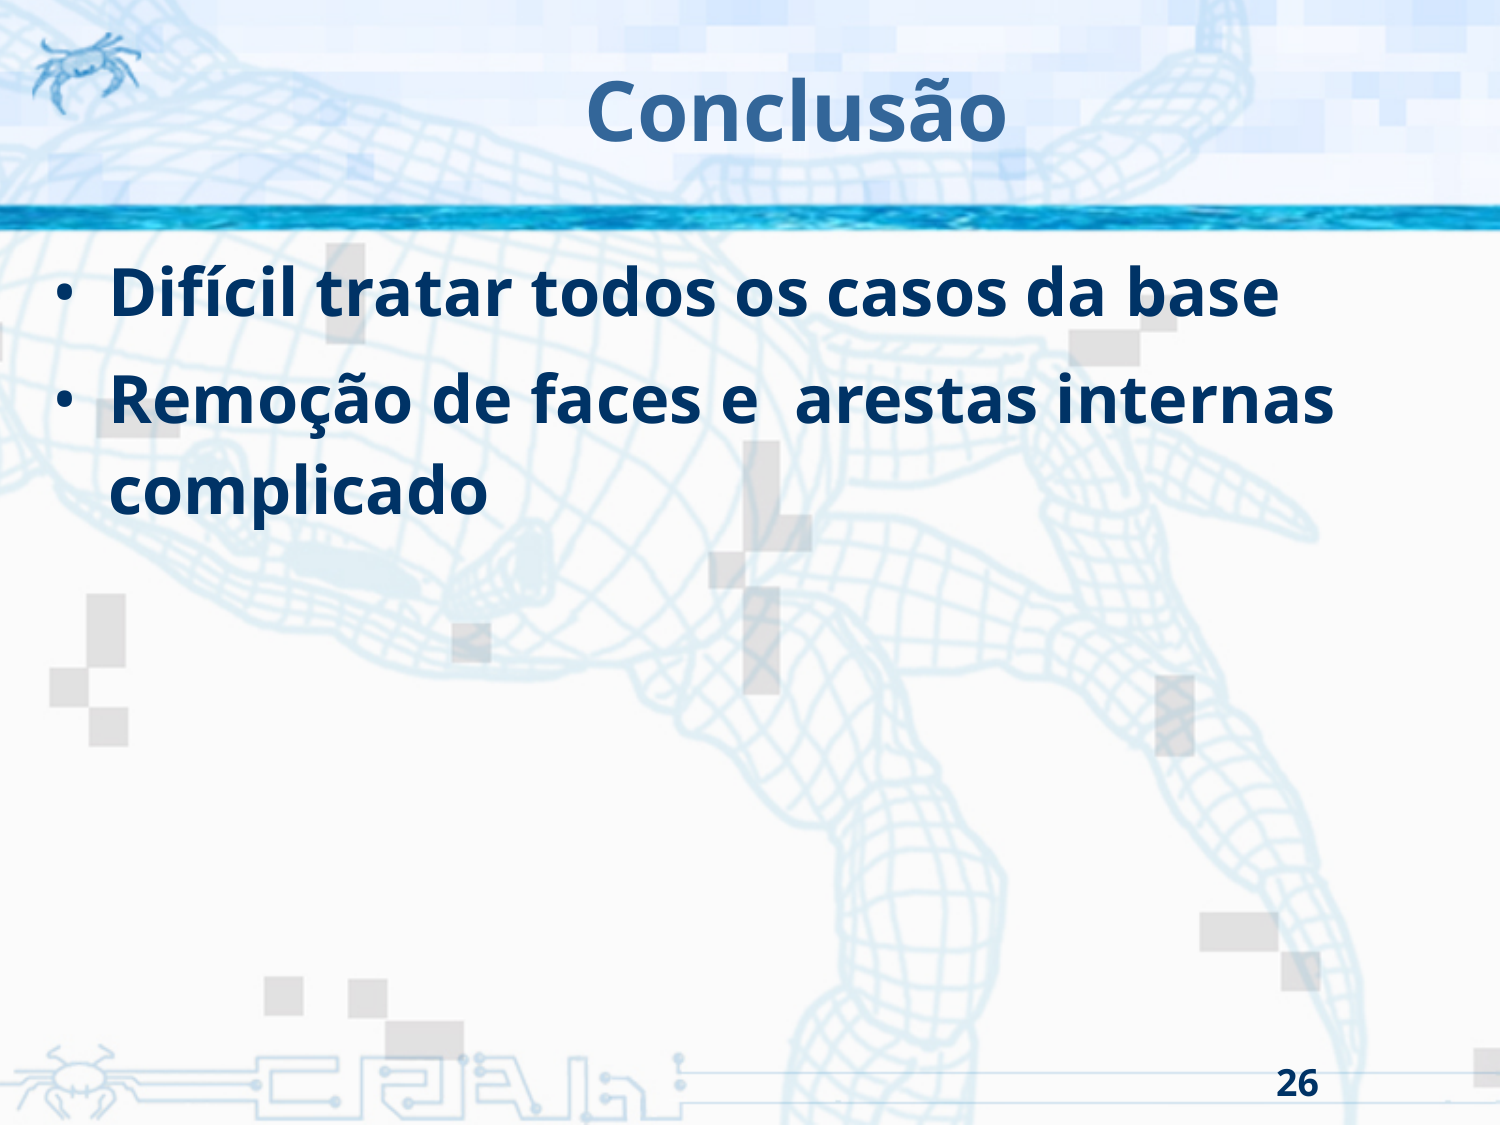

# Conclusão
Difícil tratar todos os casos da base
Remoção de faces e arestas internas complicado